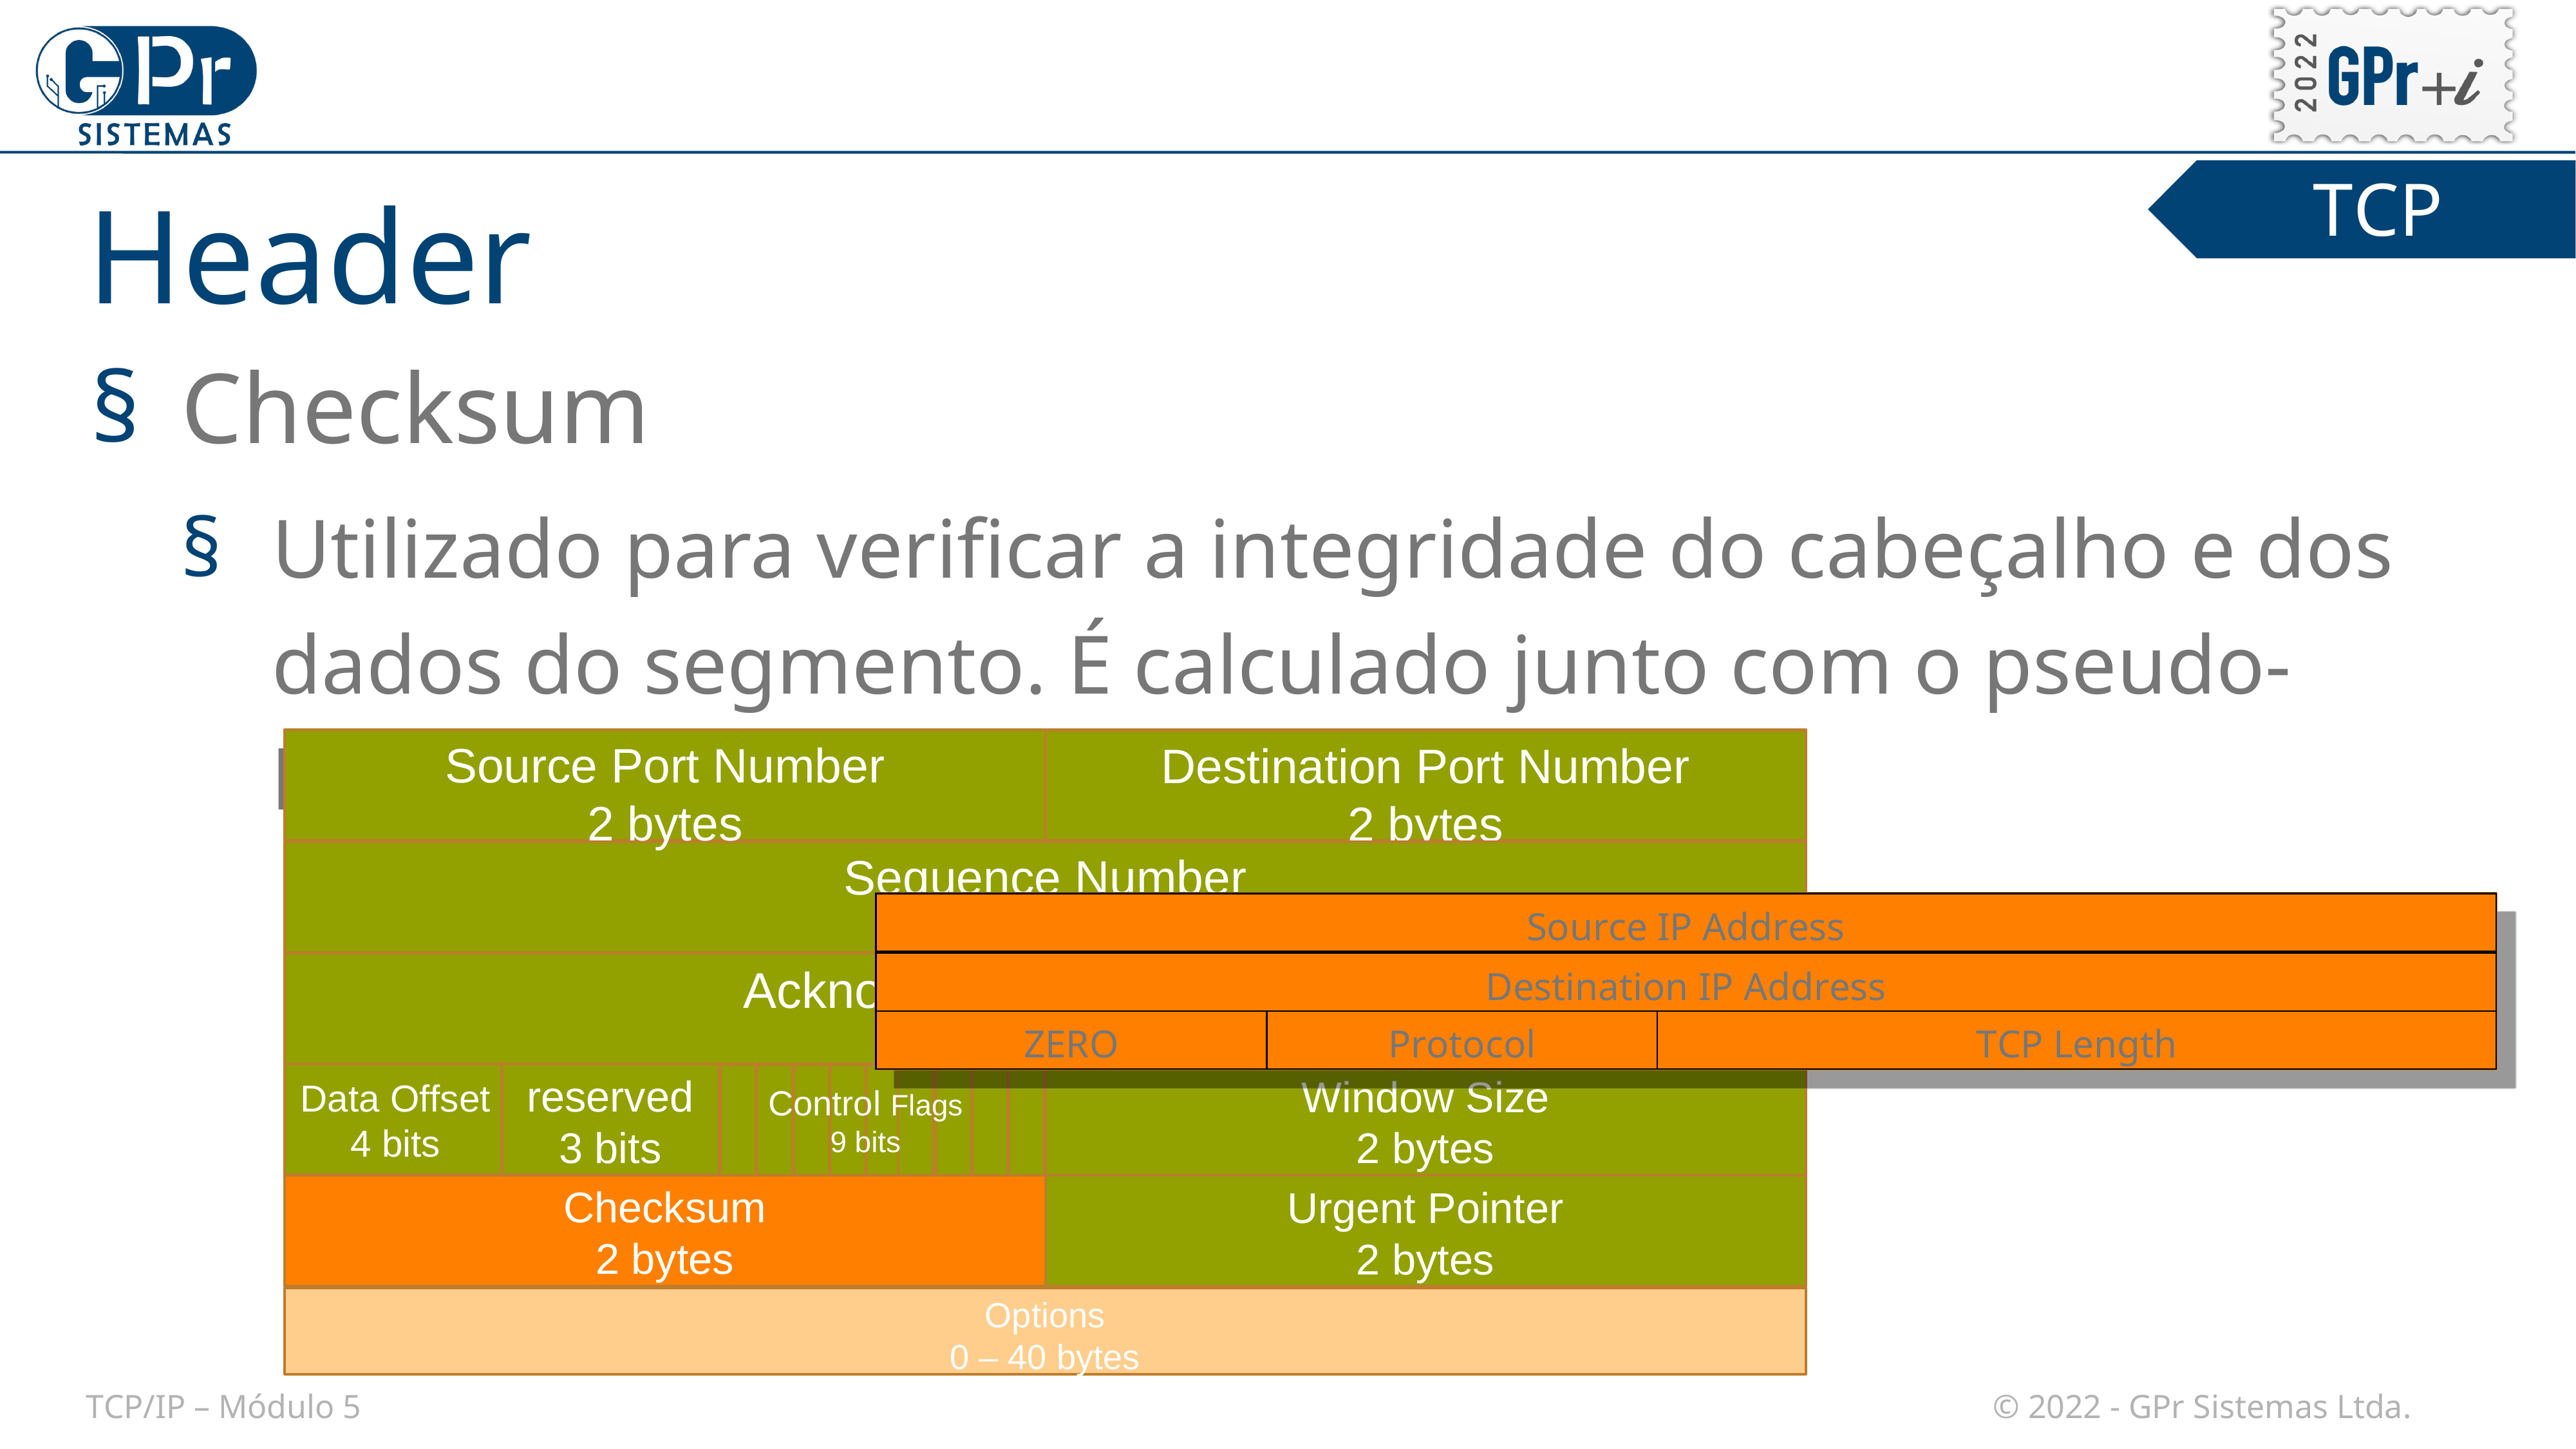

TCP
Header
# Checksum
Utilizado para verificar a integridade do cabeçalho e dos dados do segmento. É calculado junto com o pseudo-header
Source Port Number
2 bytes
Destination Port Number
2 bytes
Sequence Number
4 bytes
Source IP Address
Destination IP Address
ZERO
Protocol
TCP Length
Acknowledgement Number
4 bytes
Data Offset
4 bits
reserved
3 bits
Window Size
2 bytes
Control Flags
9 bits
Checksum
2 bytes
Urgent Pointer
2 bytes
Options
0 – 40 bytes